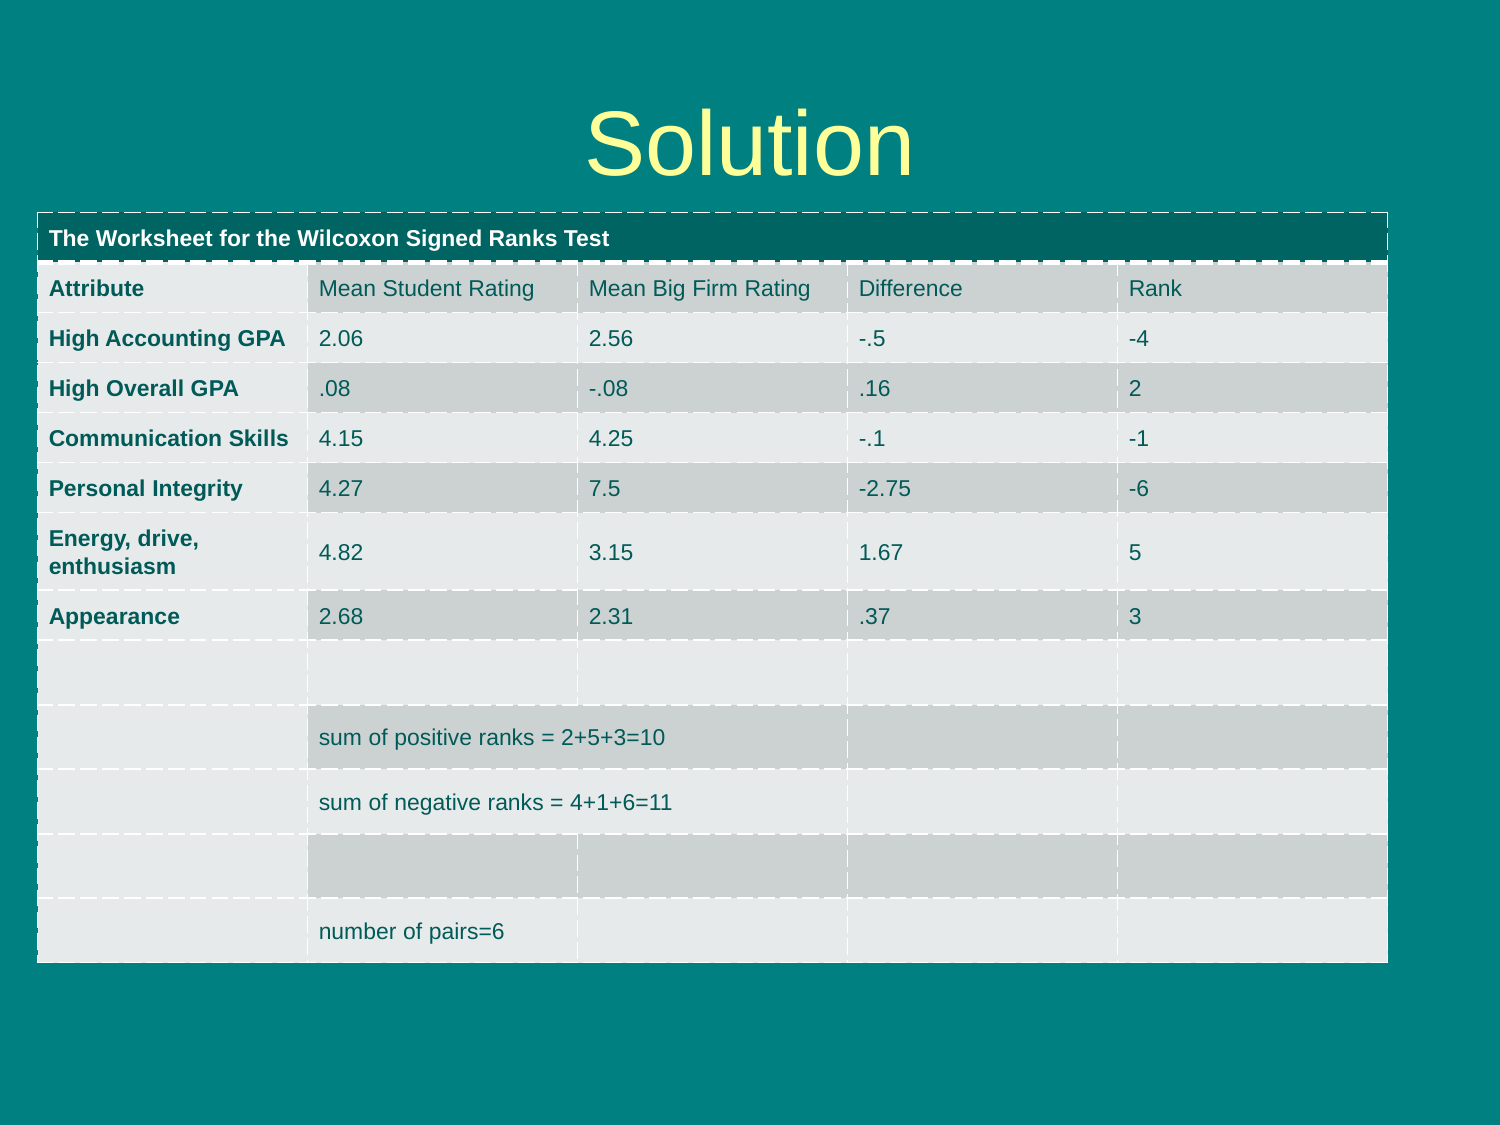

# Solution
| The Worksheet for the Wilcoxon Signed Ranks Test | | | | |
| --- | --- | --- | --- | --- |
| Attribute | Mean Student Rating | Mean Big Firm Rating | Difference | Rank |
| High Accounting GPA | 2.06 | 2.56 | -.5 | -4 |
| High Overall GPA | .08 | -.08 | .16 | 2 |
| Communication Skills | 4.15 | 4.25 | -.1 | -1 |
| Personal Integrity | 4.27 | 7.5 | -2.75 | -6 |
| Energy, drive, enthusiasm | 4.82 | 3.15 | 1.67 | 5 |
| Appearance | 2.68 | 2.31 | .37 | 3 |
| | | | | |
| | sum of positive ranks = 2+5+3=10 | | | |
| | sum of negative ranks = 4+1+6=11 | | | |
| | | | | |
| | number of pairs=6 | | | |